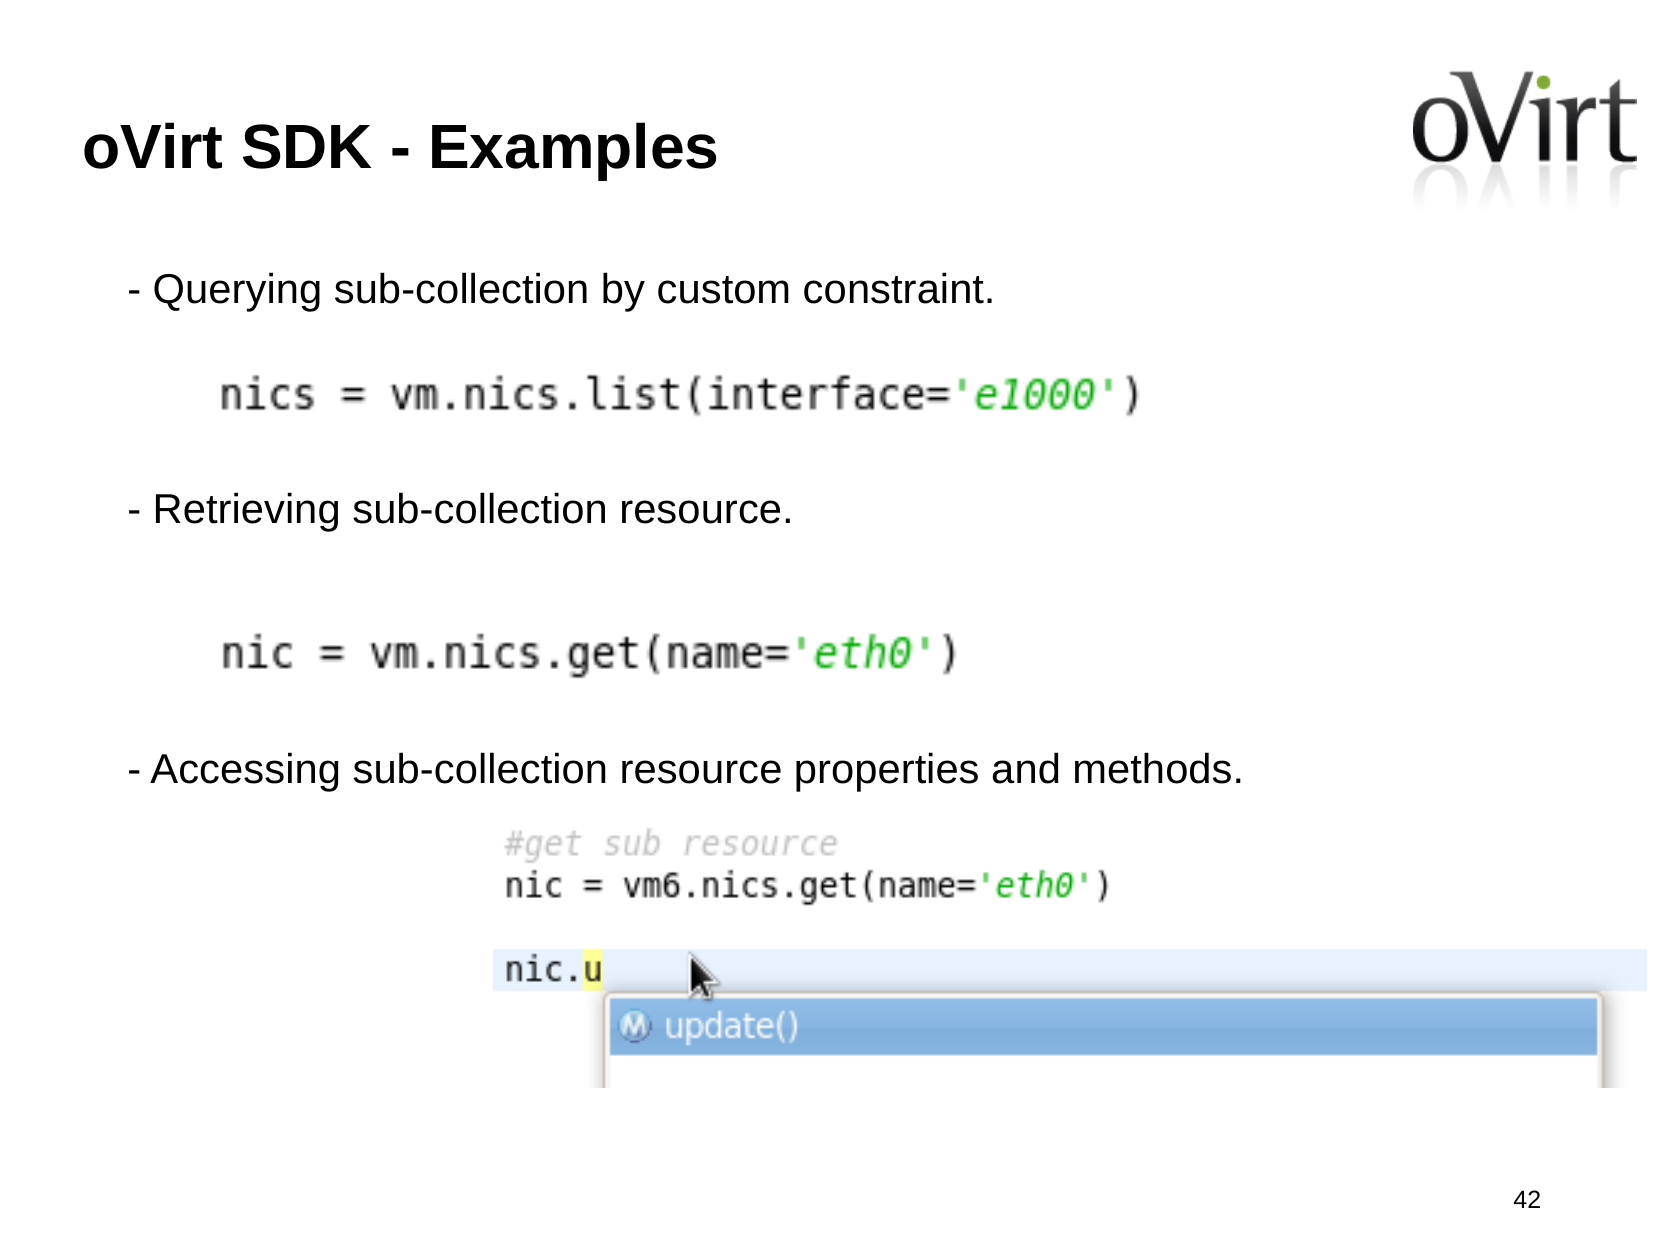

# oVirt SDK - Examples
- Querying sub-collection by custom constraint.
- Retrieving sub-collection resource.
- Accessing sub-collection resource properties and methods.